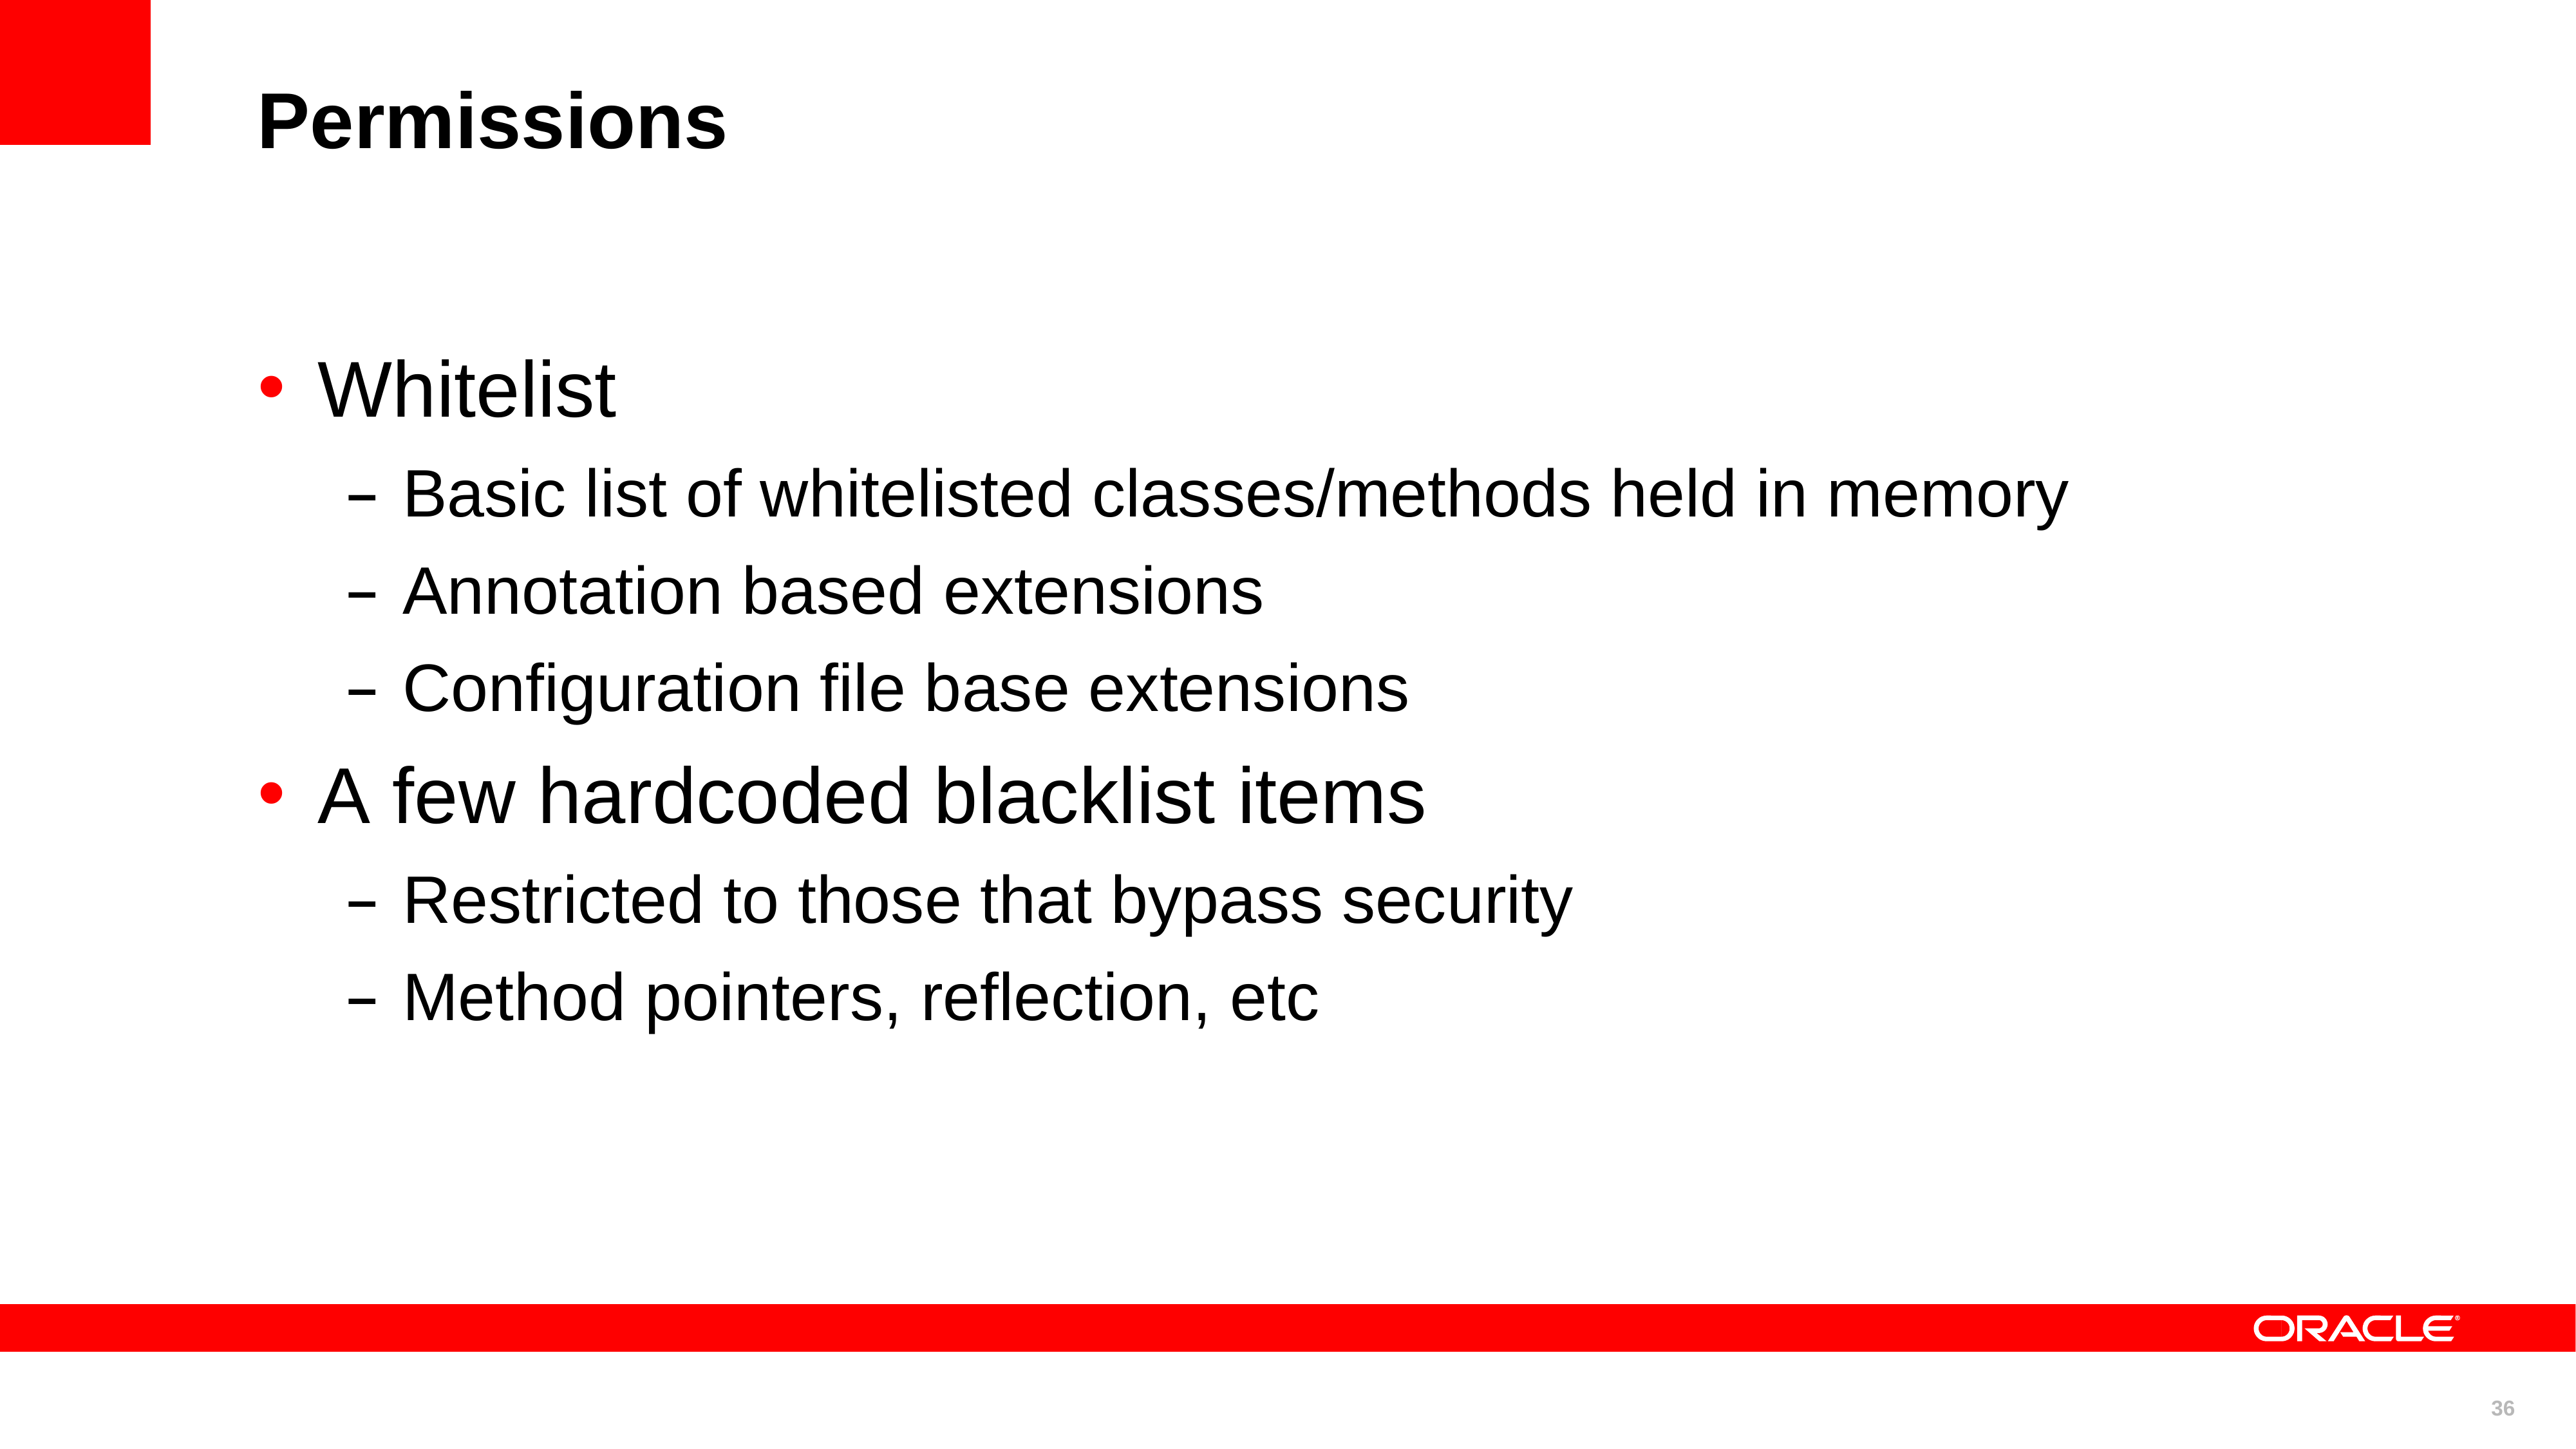

# Permissions
Whitelist
Basic list of whitelisted classes/methods held in memory
Annotation based extensions
Configuration file base extensions
A few hardcoded blacklist items
Restricted to those that bypass security
Method pointers, reflection, etc